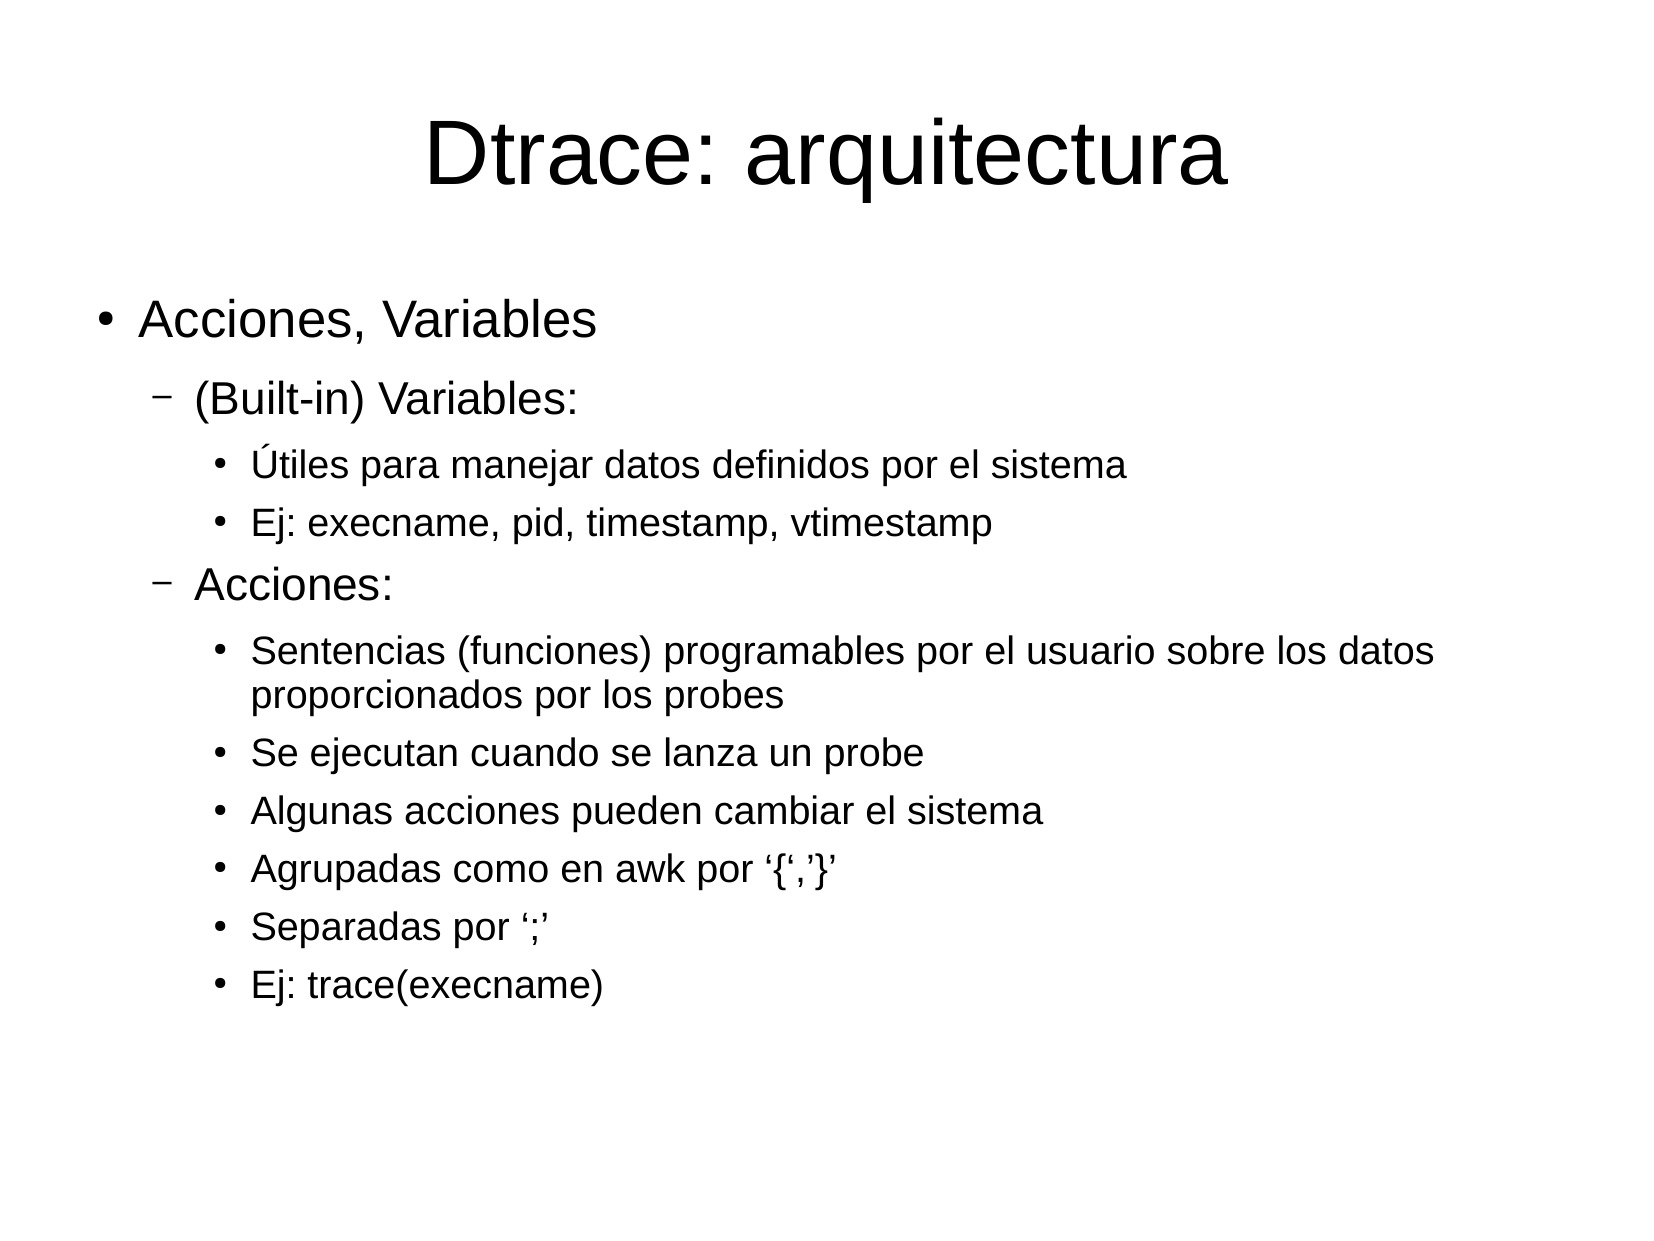

# Dtrace: arquitectura
Acciones, Variables
(Built-in) Variables:
Útiles para manejar datos definidos por el sistema
Ej: execname, pid, timestamp, vtimestamp
Acciones:
Sentencias (funciones) programables por el usuario sobre los datos proporcionados por los probes
Se ejecutan cuando se lanza un probe
Algunas acciones pueden cambiar el sistema
Agrupadas como en awk por ‘{‘,’}’
Separadas por ‘;’
Ej: trace(execname)